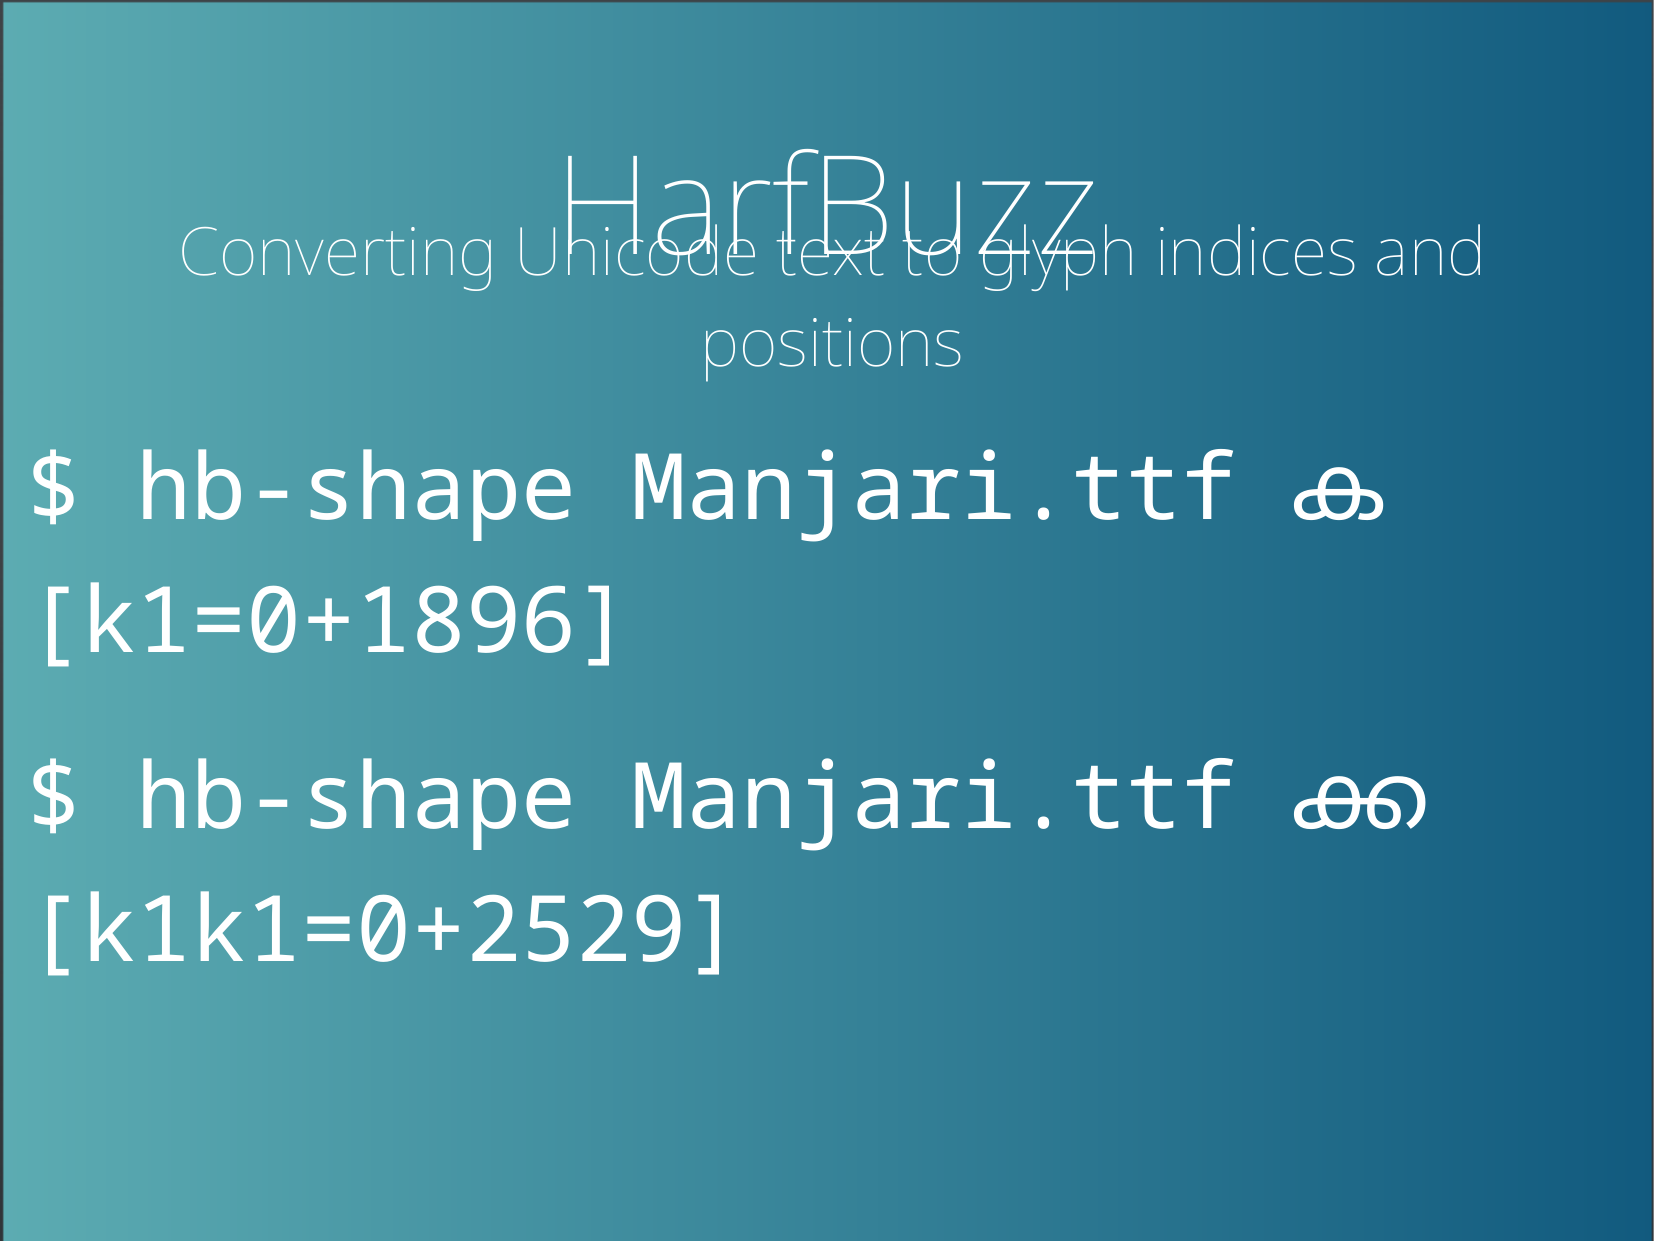

HarfBuzz
Converting Unicode text to glyph indices and positions
$ hb-shape Manjari.ttf ക
[k1=0+1896]
$ hb-shape Manjari.ttf ക്ക
[k1k1=0+2529]